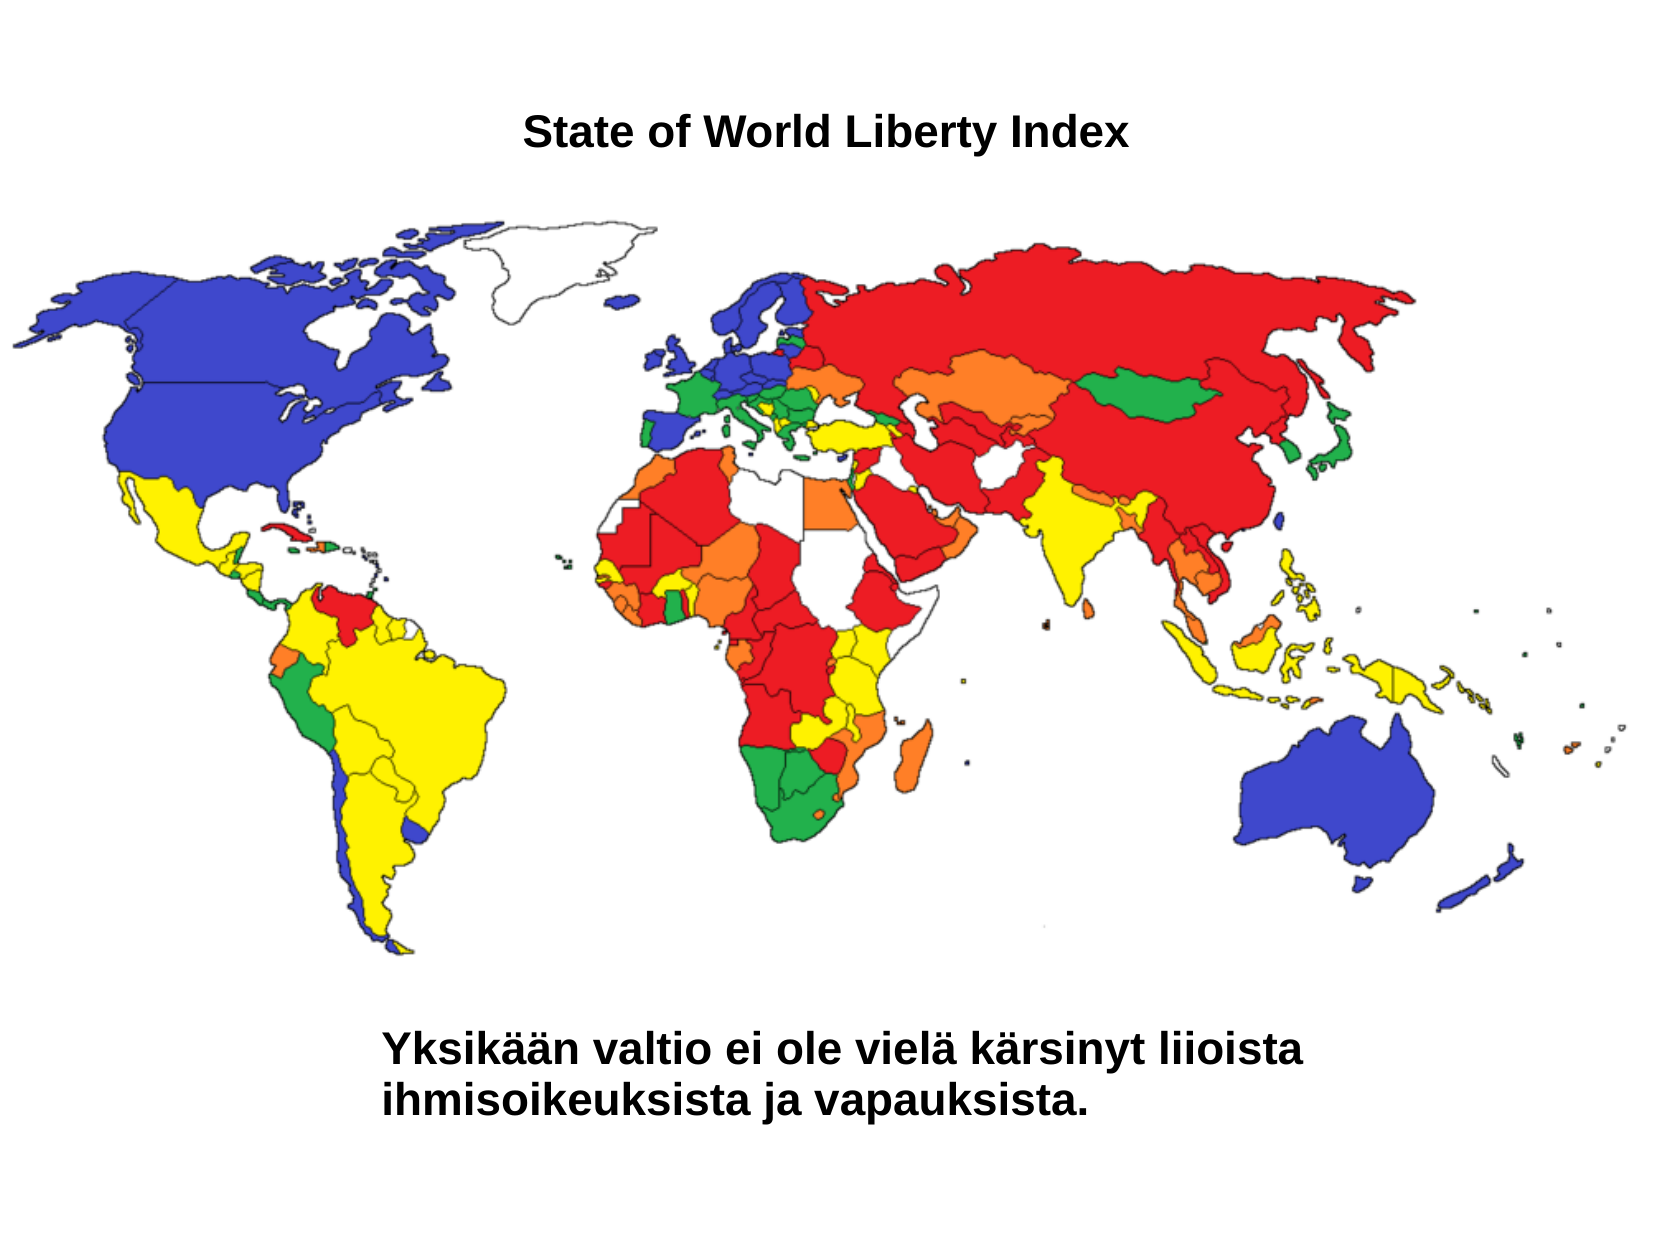

State of World Liberty Index
Yksikään valtio ei ole vielä kärsinyt liioista ihmisoikeuksista ja vapauksista.